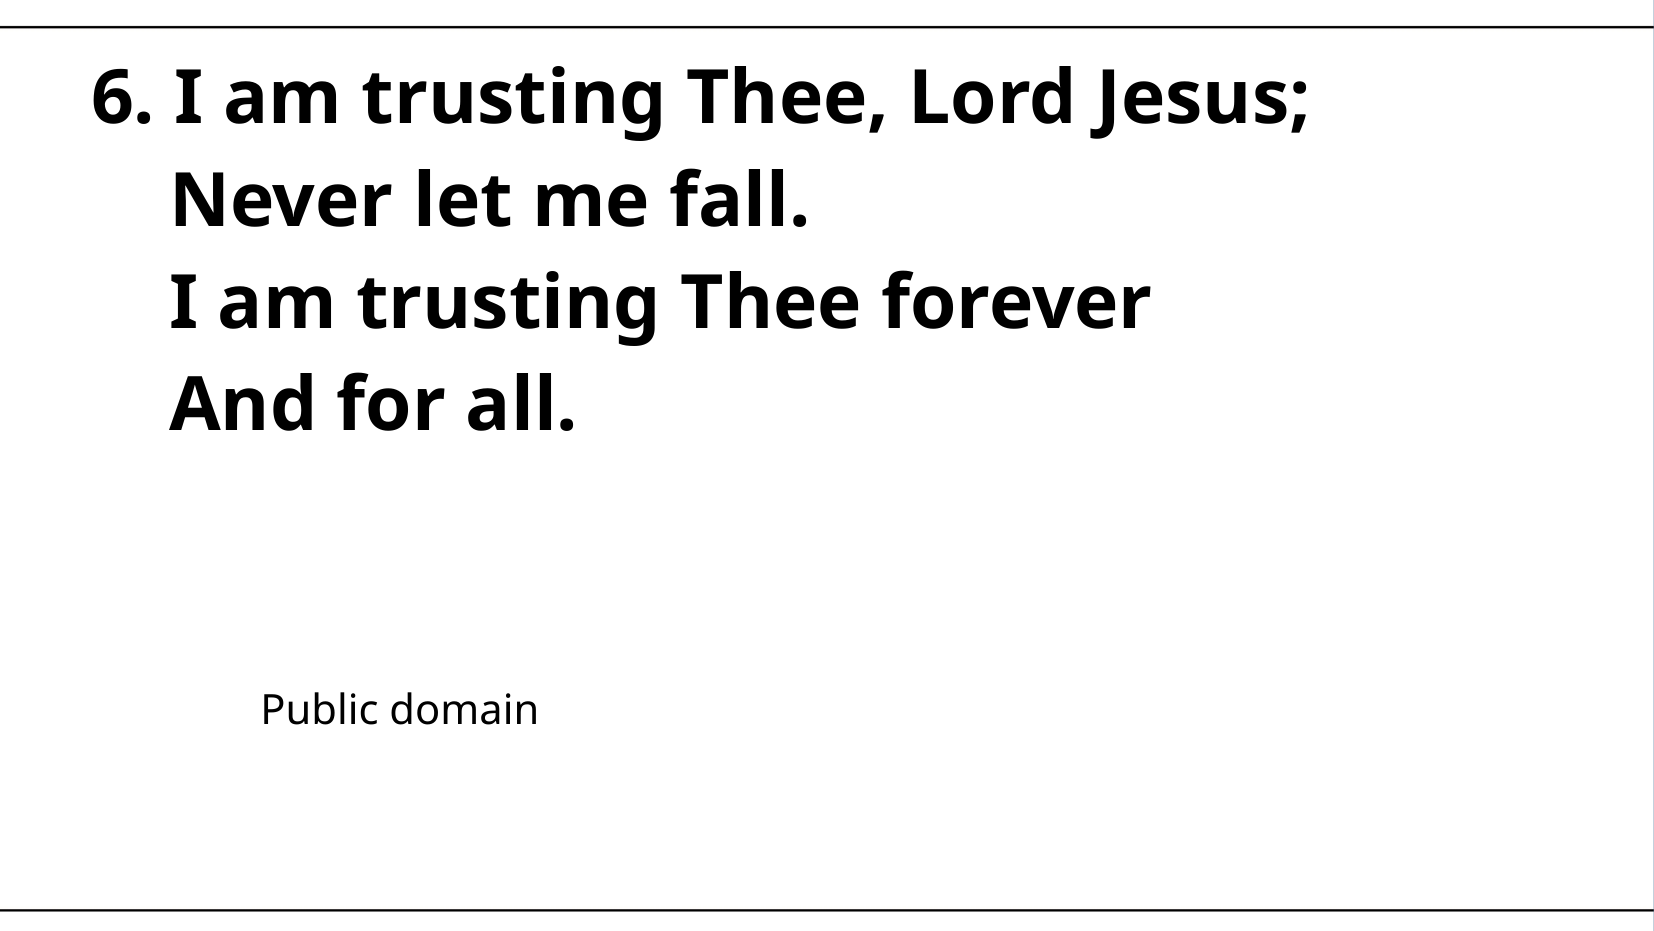

6. I am trusting Thee, Lord Jesus;
 Never let me fall.
 I am trusting Thee forever
 And for all.
 Public domain